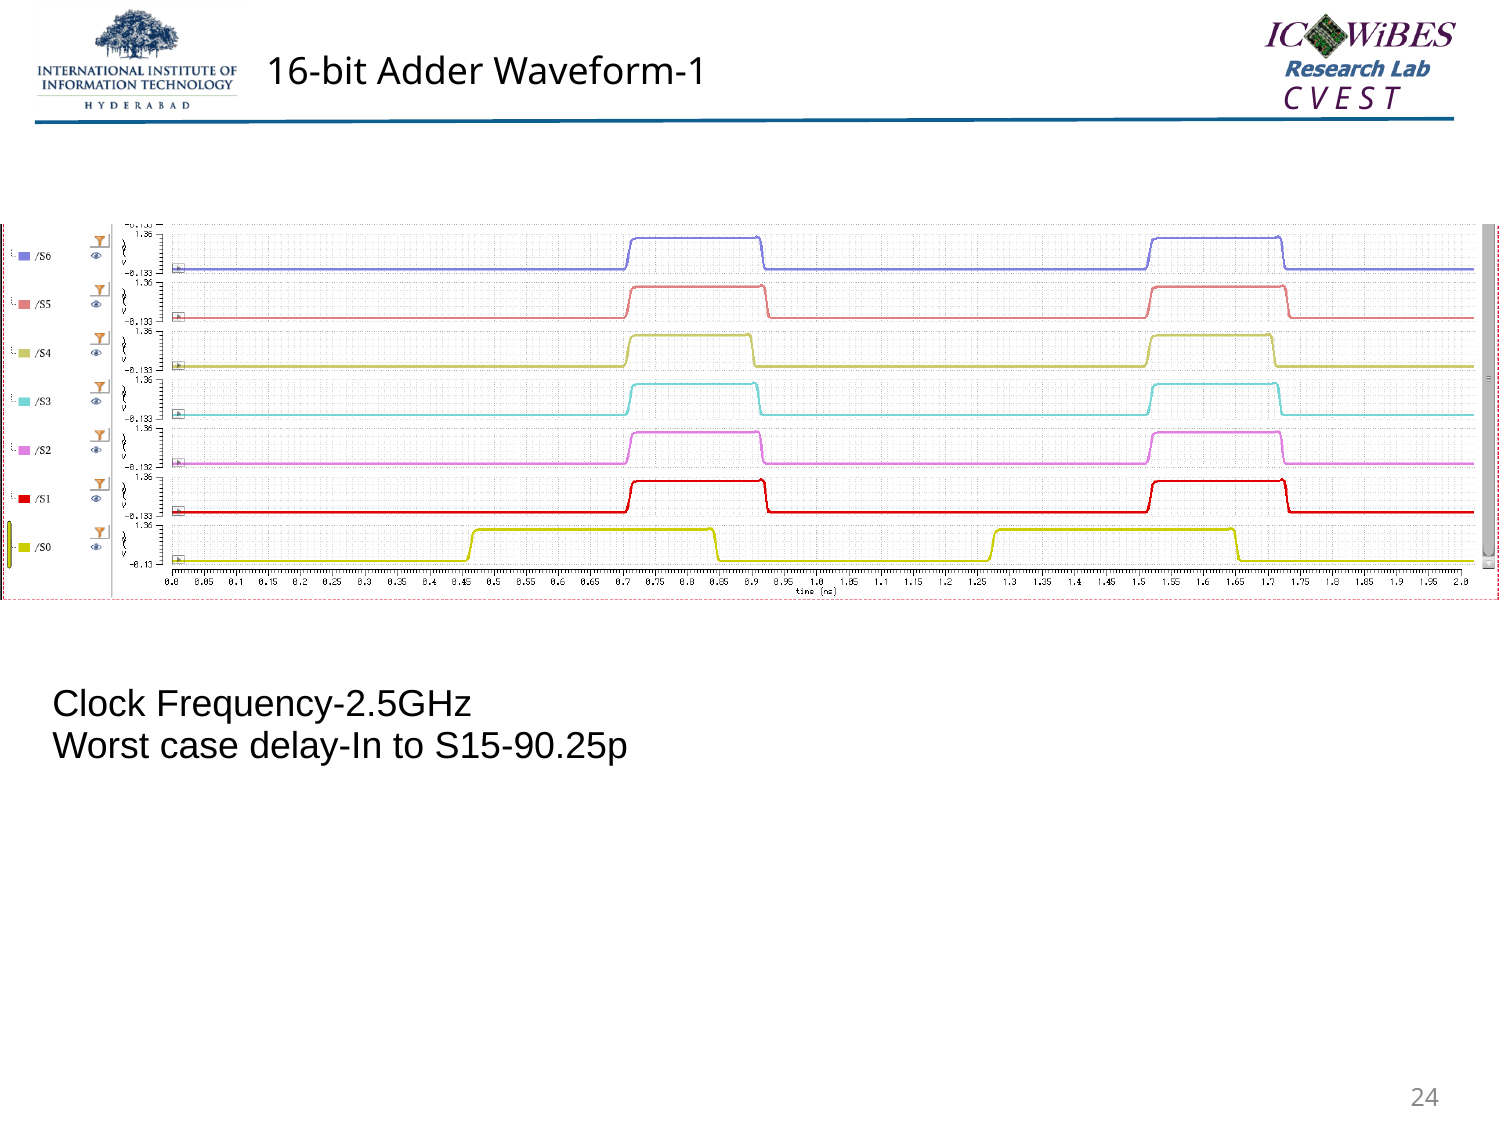

# 16-bit Adder Waveform-1
Clock Frequency-2.5GHz
Worst case delay-In to S15-90.25p